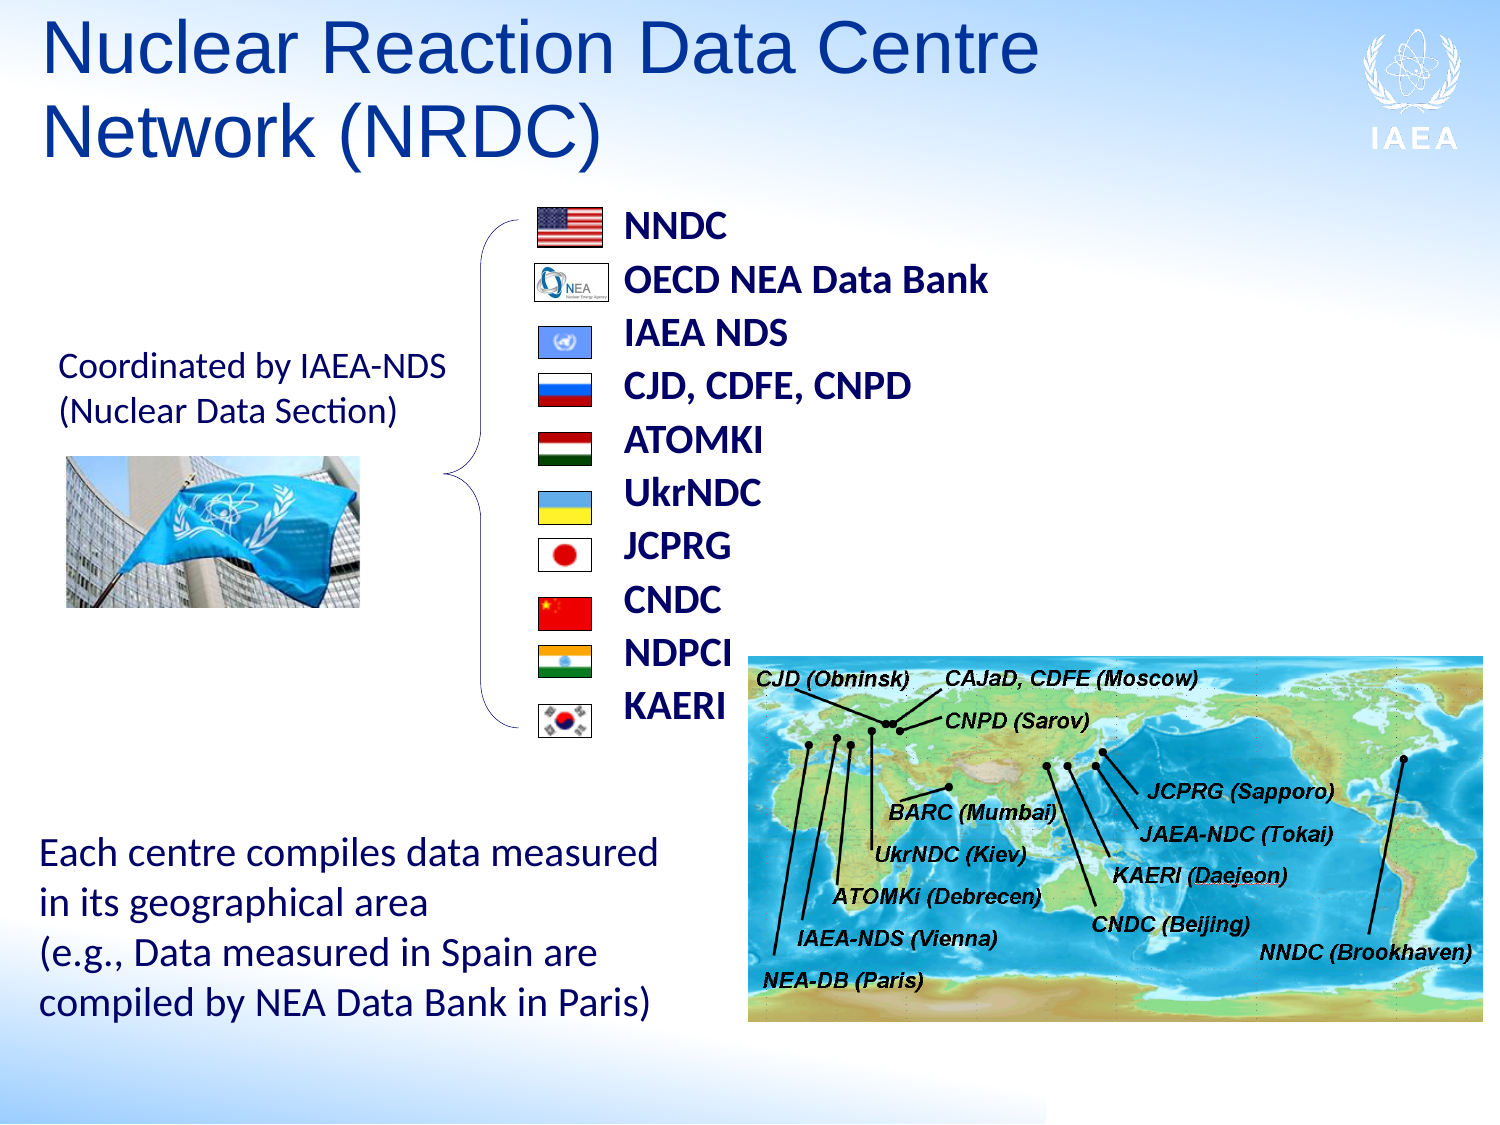

# Nuclear Reaction Data Centre Network (NRDC)
NNDC
OECD NEA Data Bank
IAEA NDS
CJD, CDFE, CNPD
ATOMKI
UkrNDC
JCPRG
CNDC
NDPCI
KAERI
Coordinated by IAEA-NDS
(Nuclear Data Section)
Each centre compiles data measured
in its geographical area
(e.g., Data measured in Spain are
compiled by NEA Data Bank in Paris)